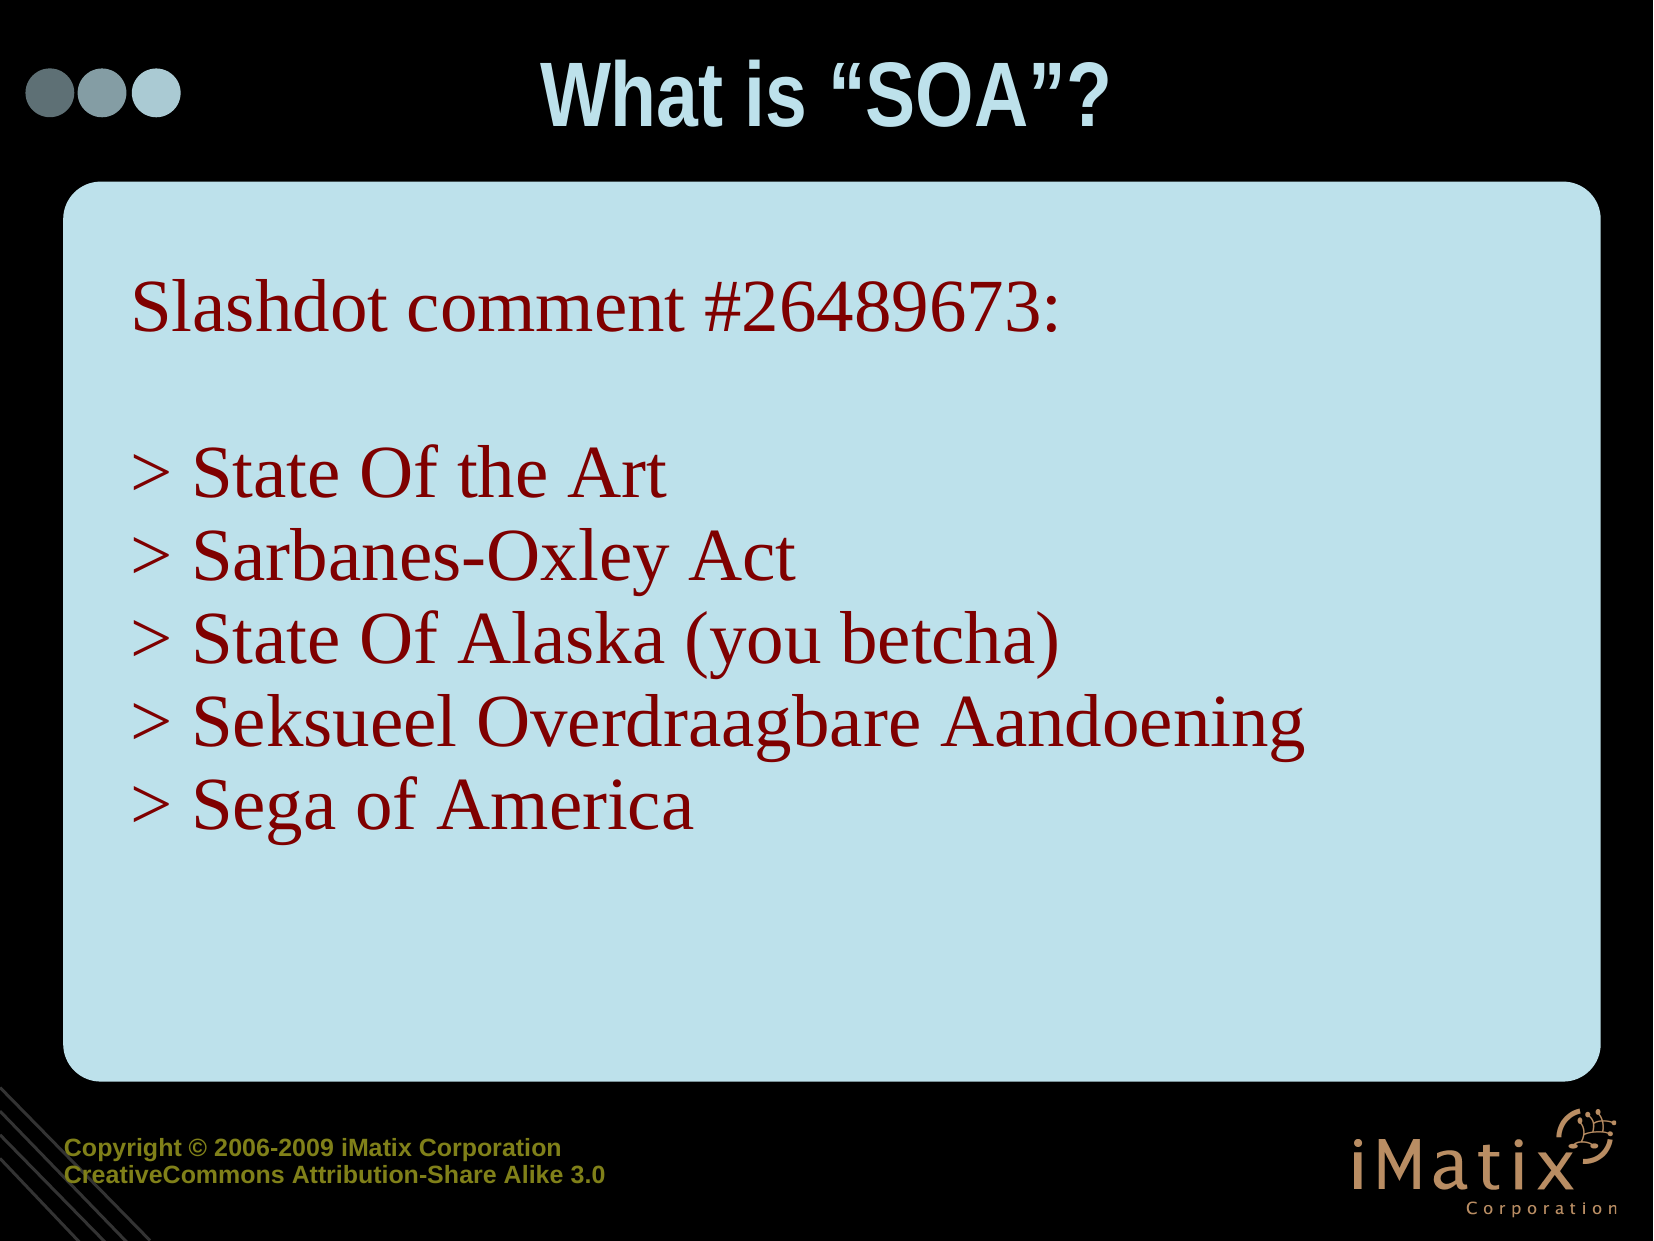

# What is “SOA”?
Slashdot comment #26489673:
> State Of the Art
> Sarbanes-Oxley Act
> State Of Alaska (you betcha)
> Seksueel Overdraagbare Aandoening
> Sega of America